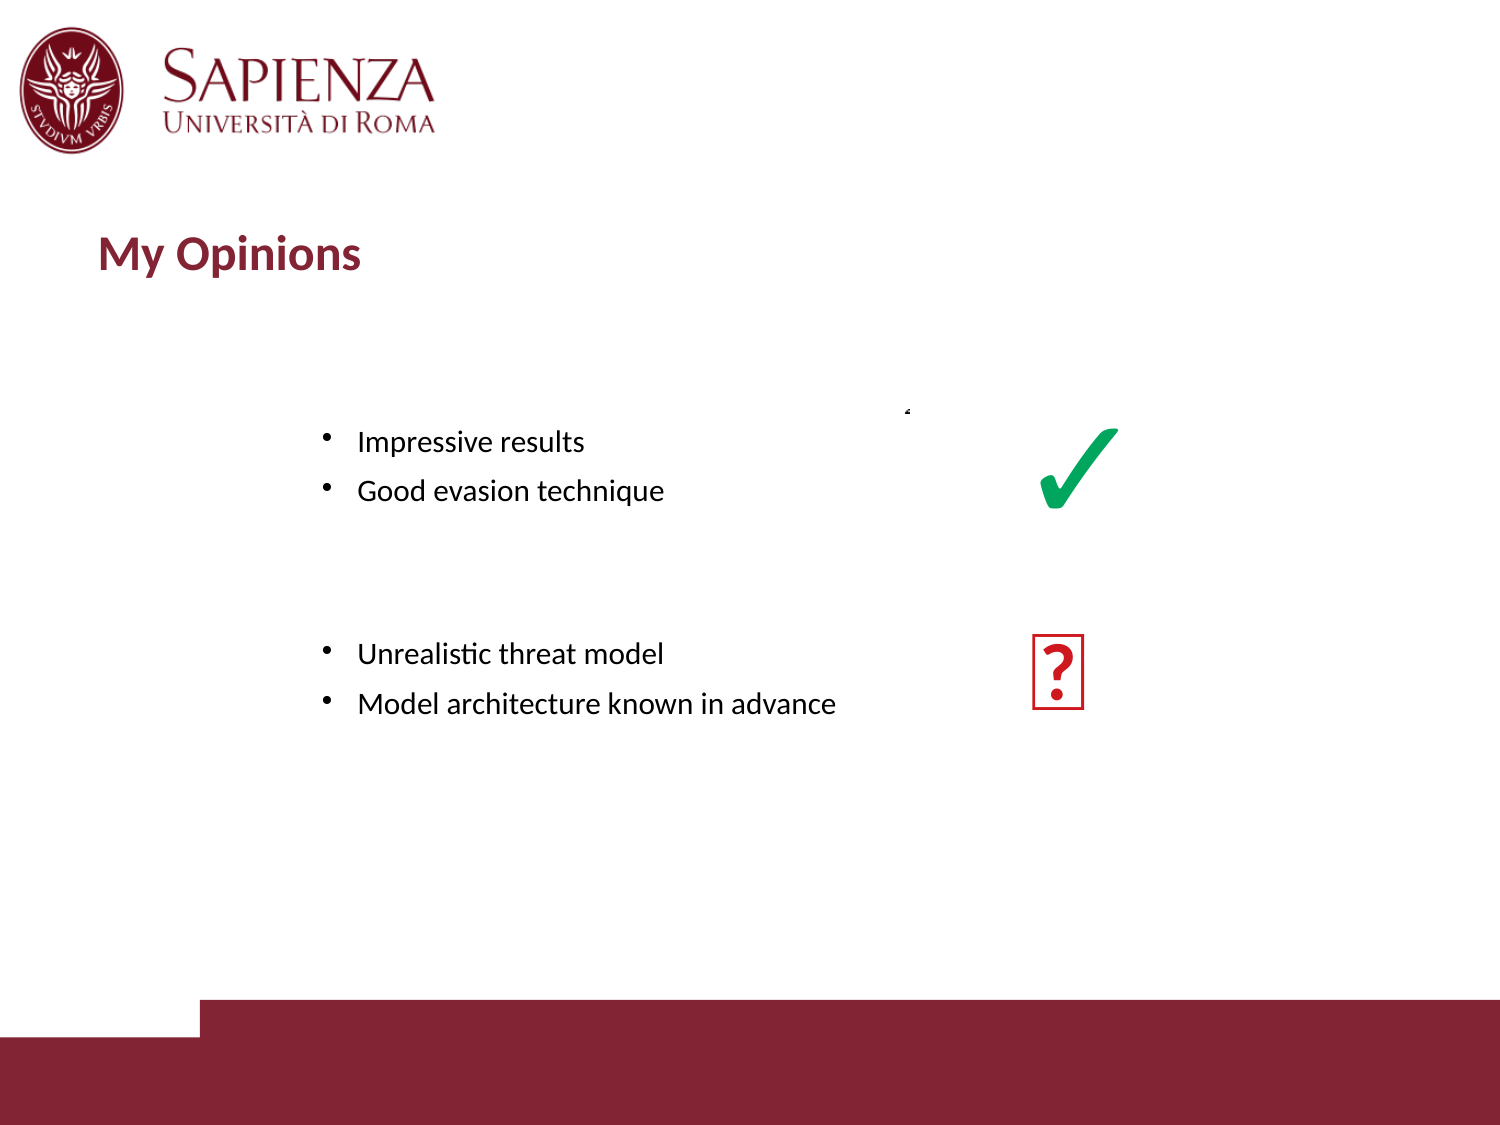

My Opinions
✓
Impressive results
Good evasion technique
❌
Unrealistic threat model
Model architecture known in advance